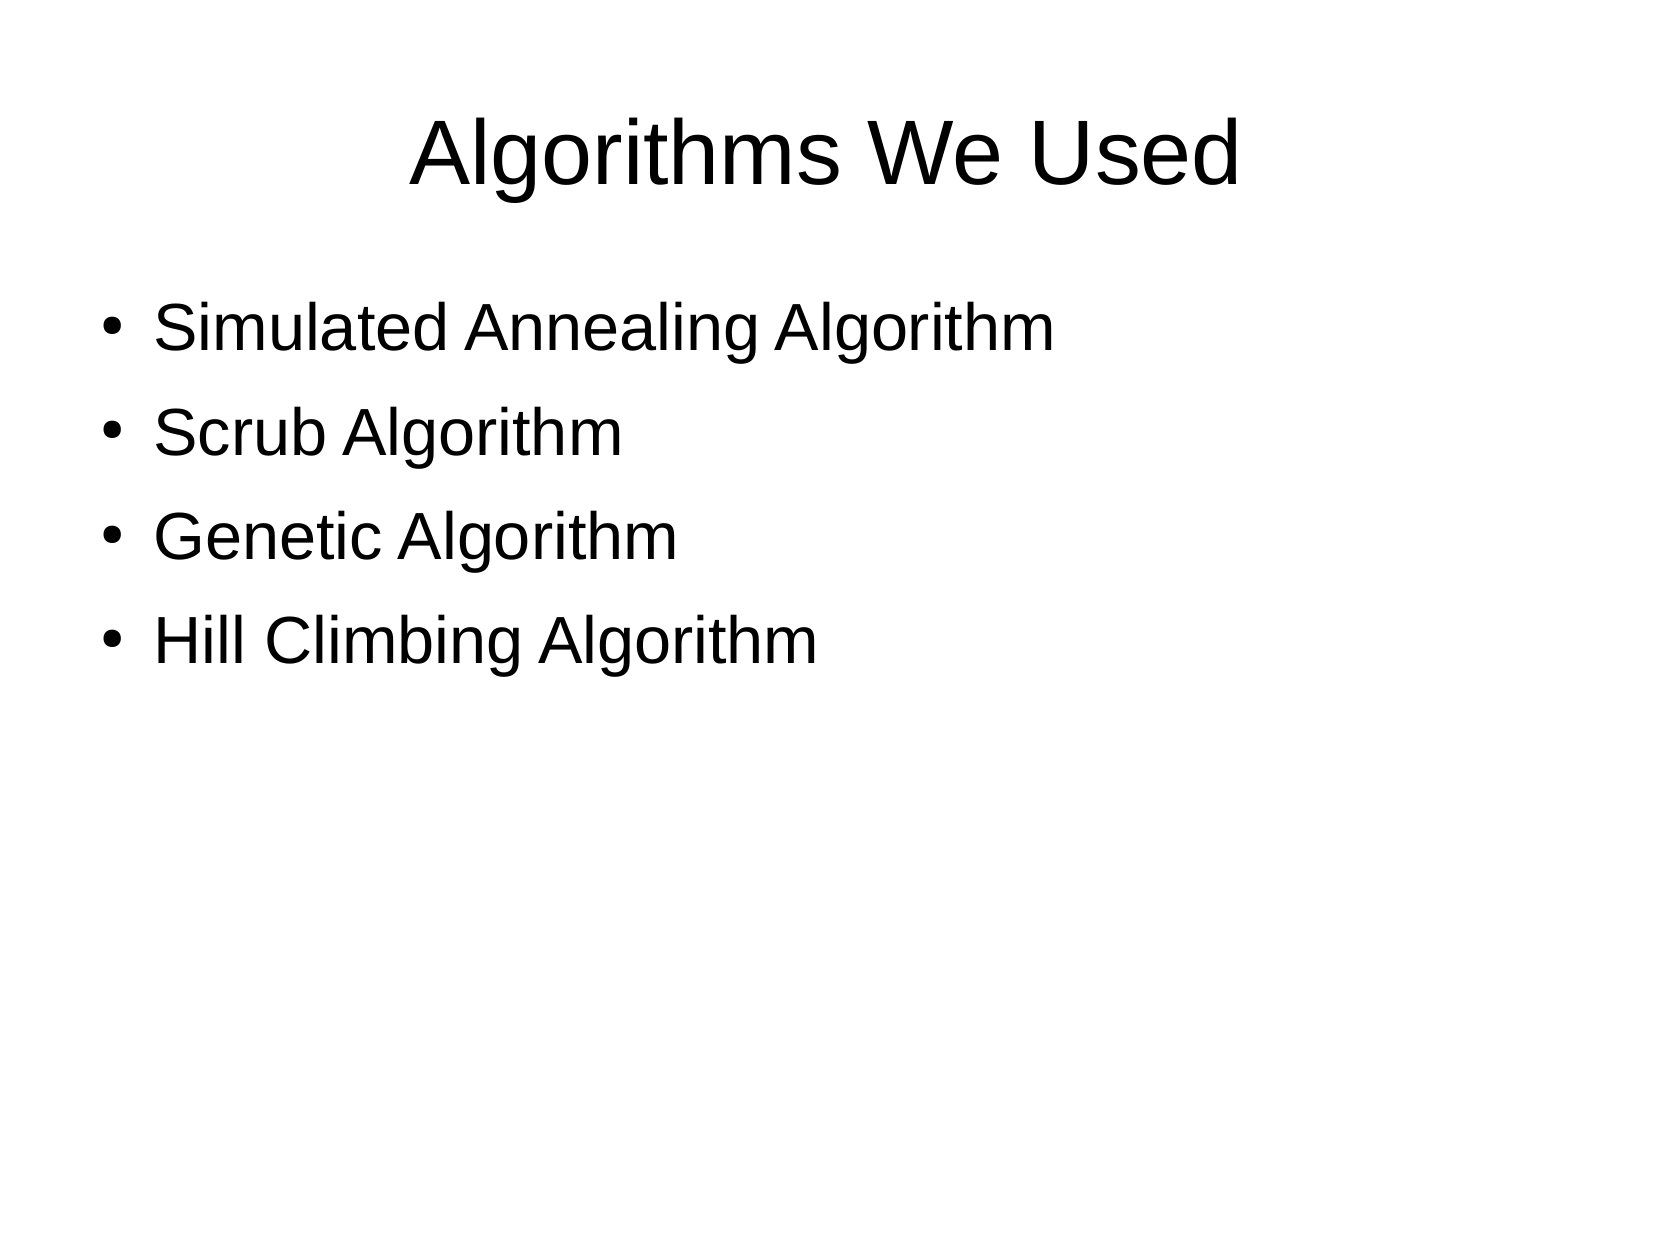

# Algorithms We Used
Simulated Annealing Algorithm
Scrub Algorithm
Genetic Algorithm
Hill Climbing Algorithm